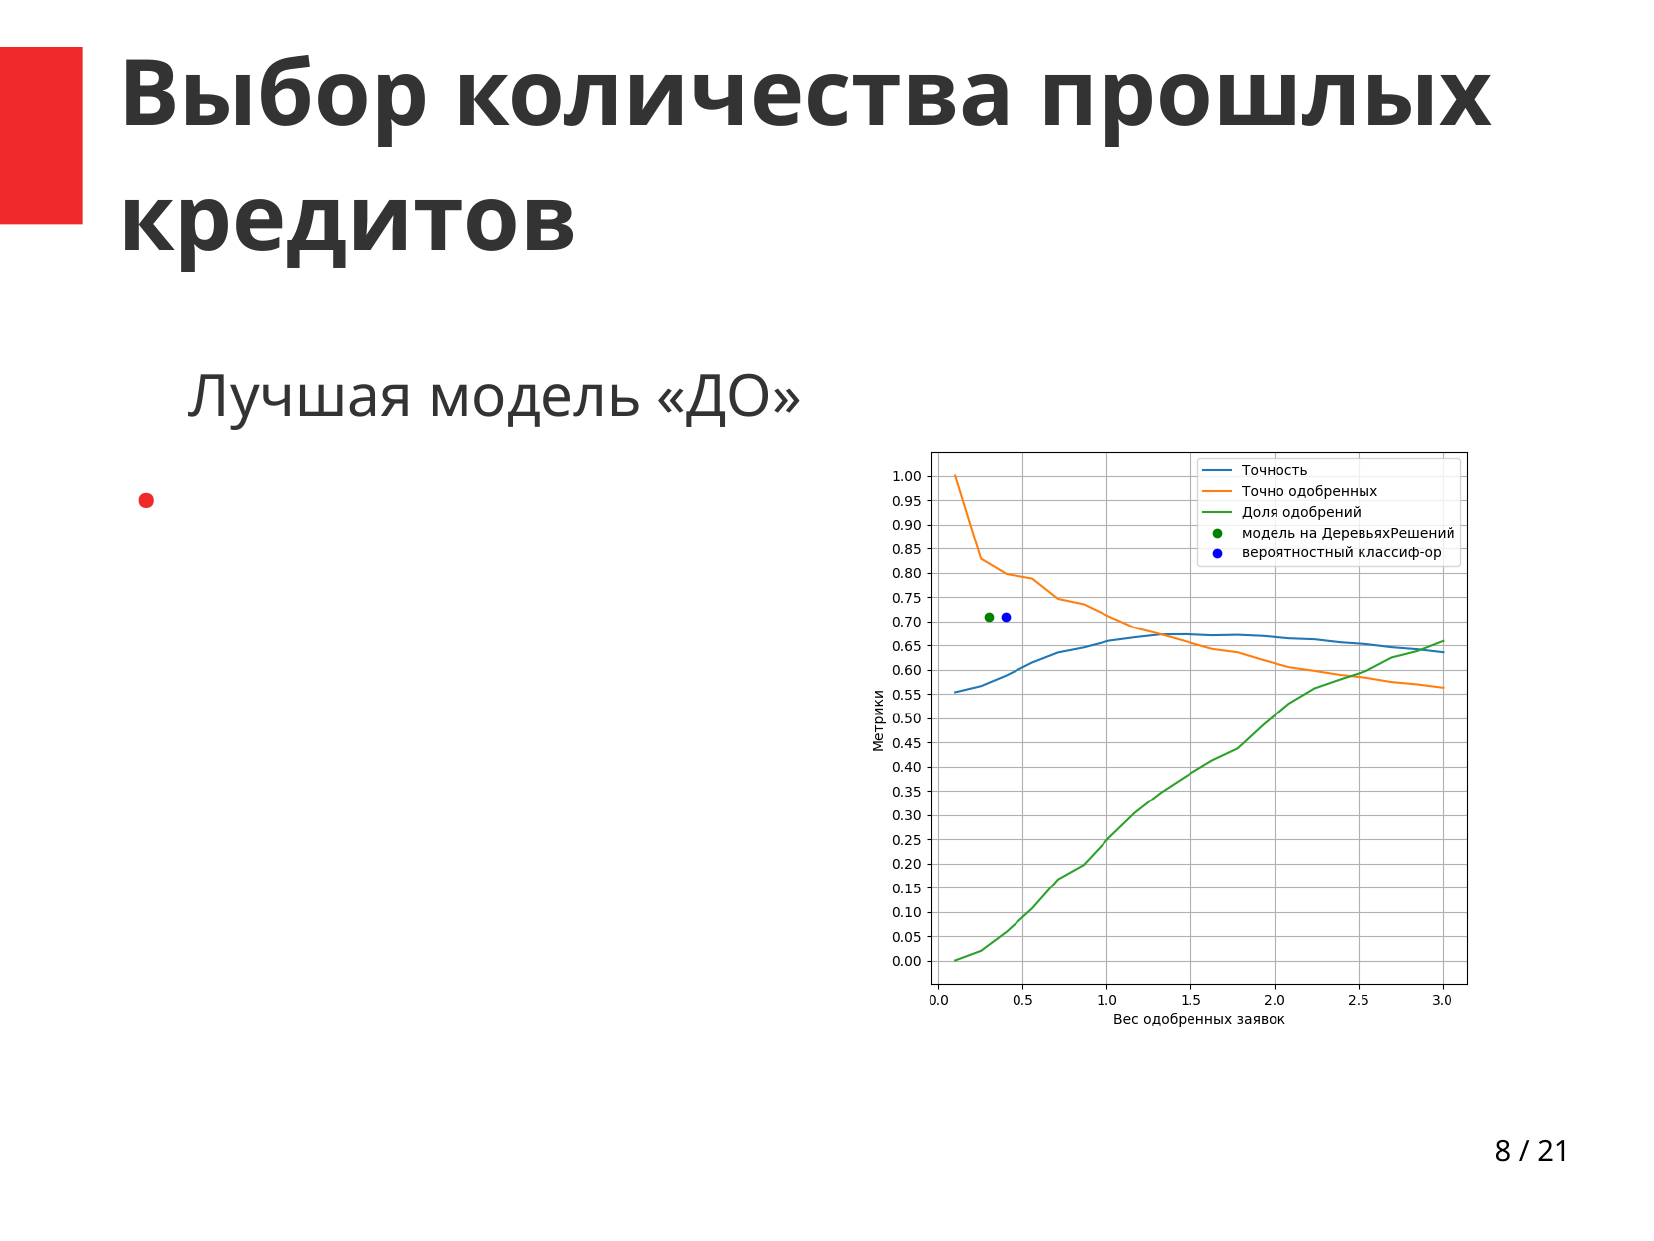

# Выбор количества прошлых кредитов
Лучшая модель «ДО»
8